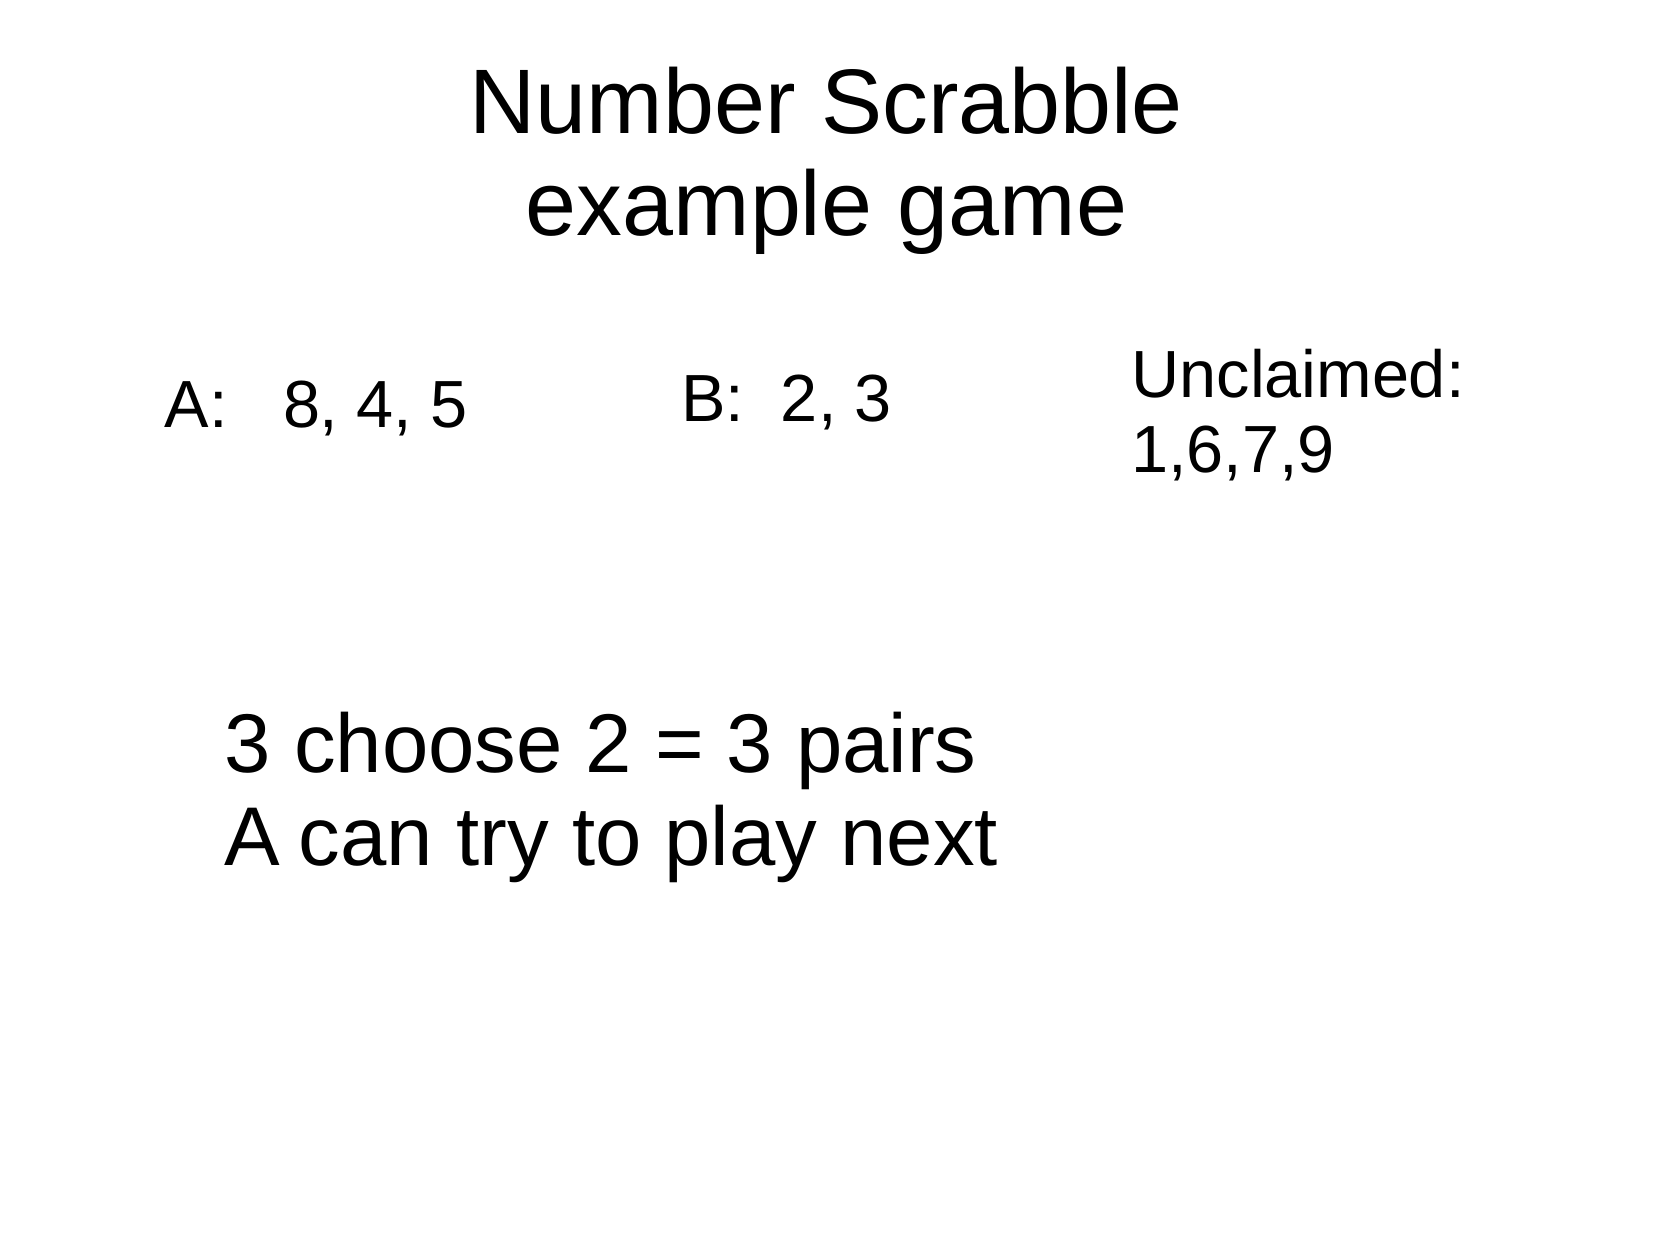

# Number Scrabble example game
Unclaimed: 1,6,7,9
B: 2, 3
A: 8, 4, 5
3 choose 2 = 3 pairs
A can try to play next